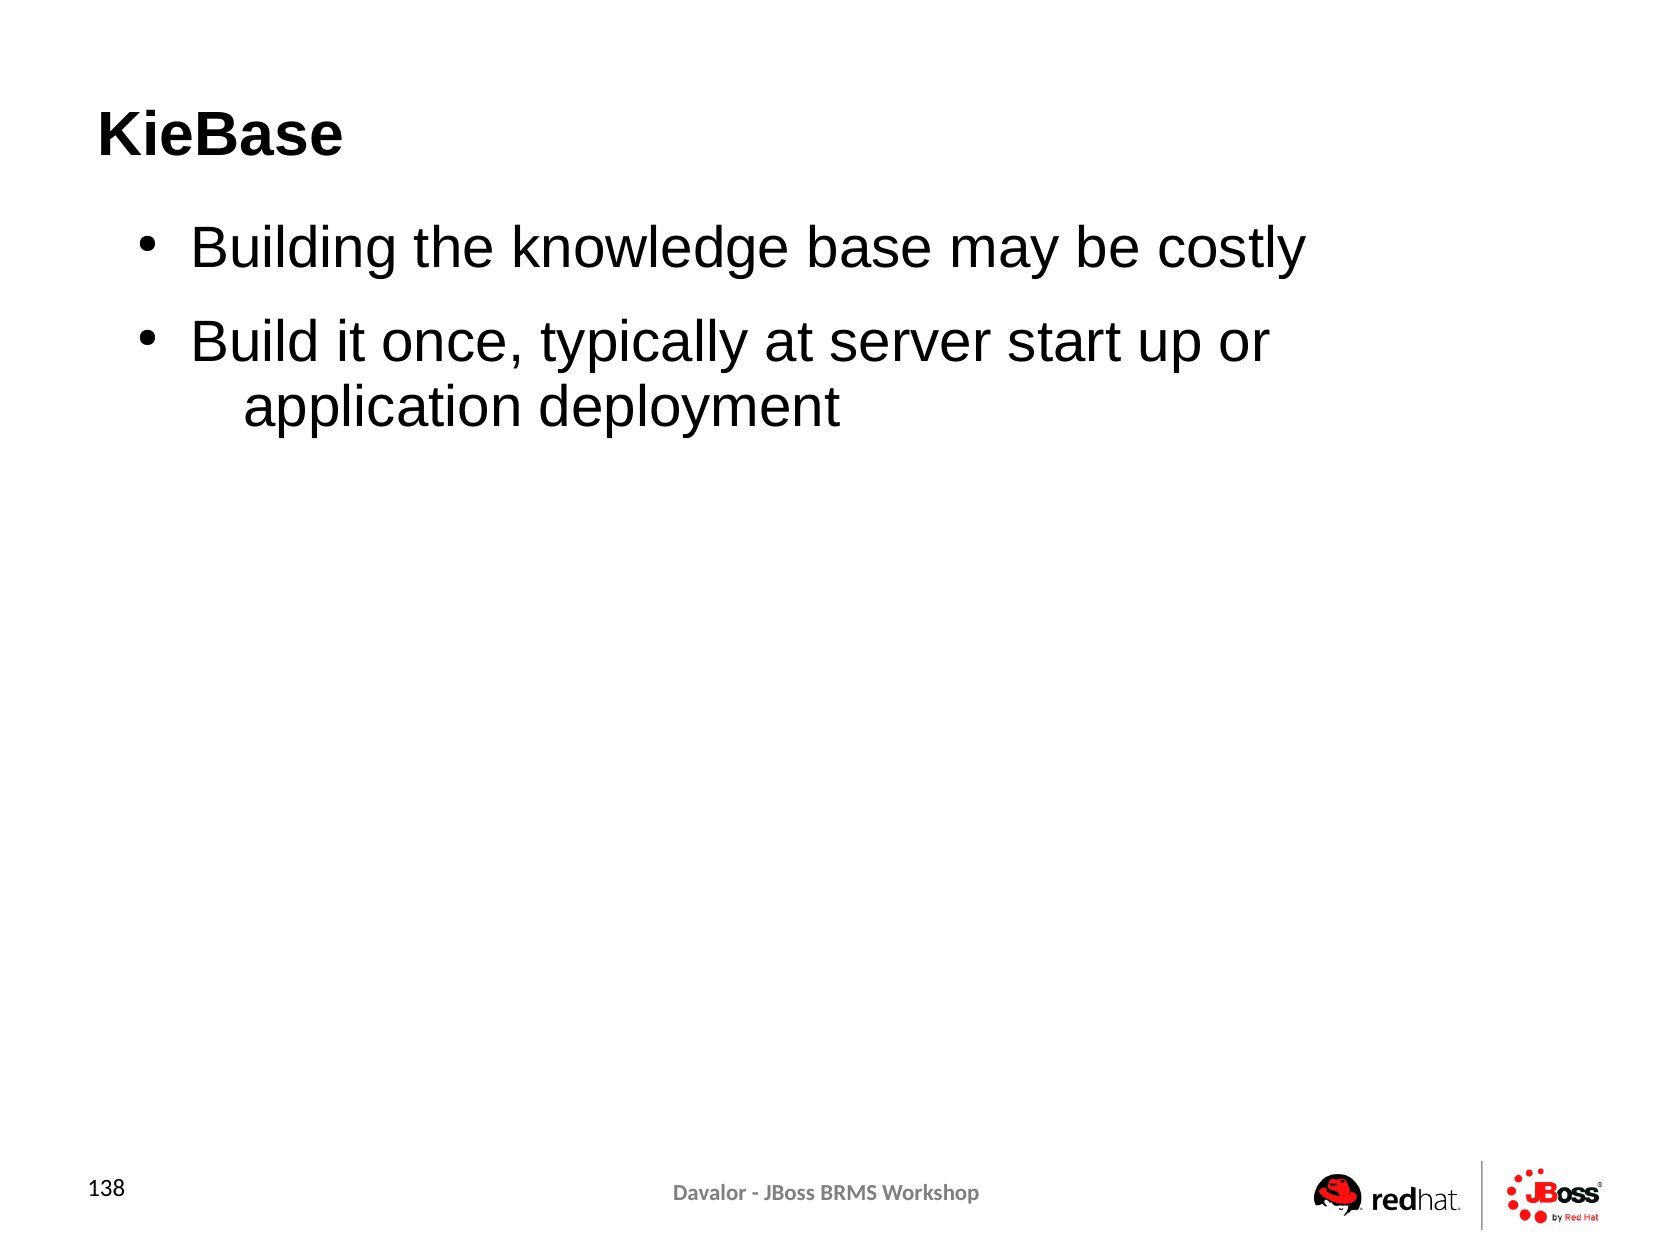

# KieBase
Building the knowledge base may be costly
Build it once, typically at server start up or application deployment